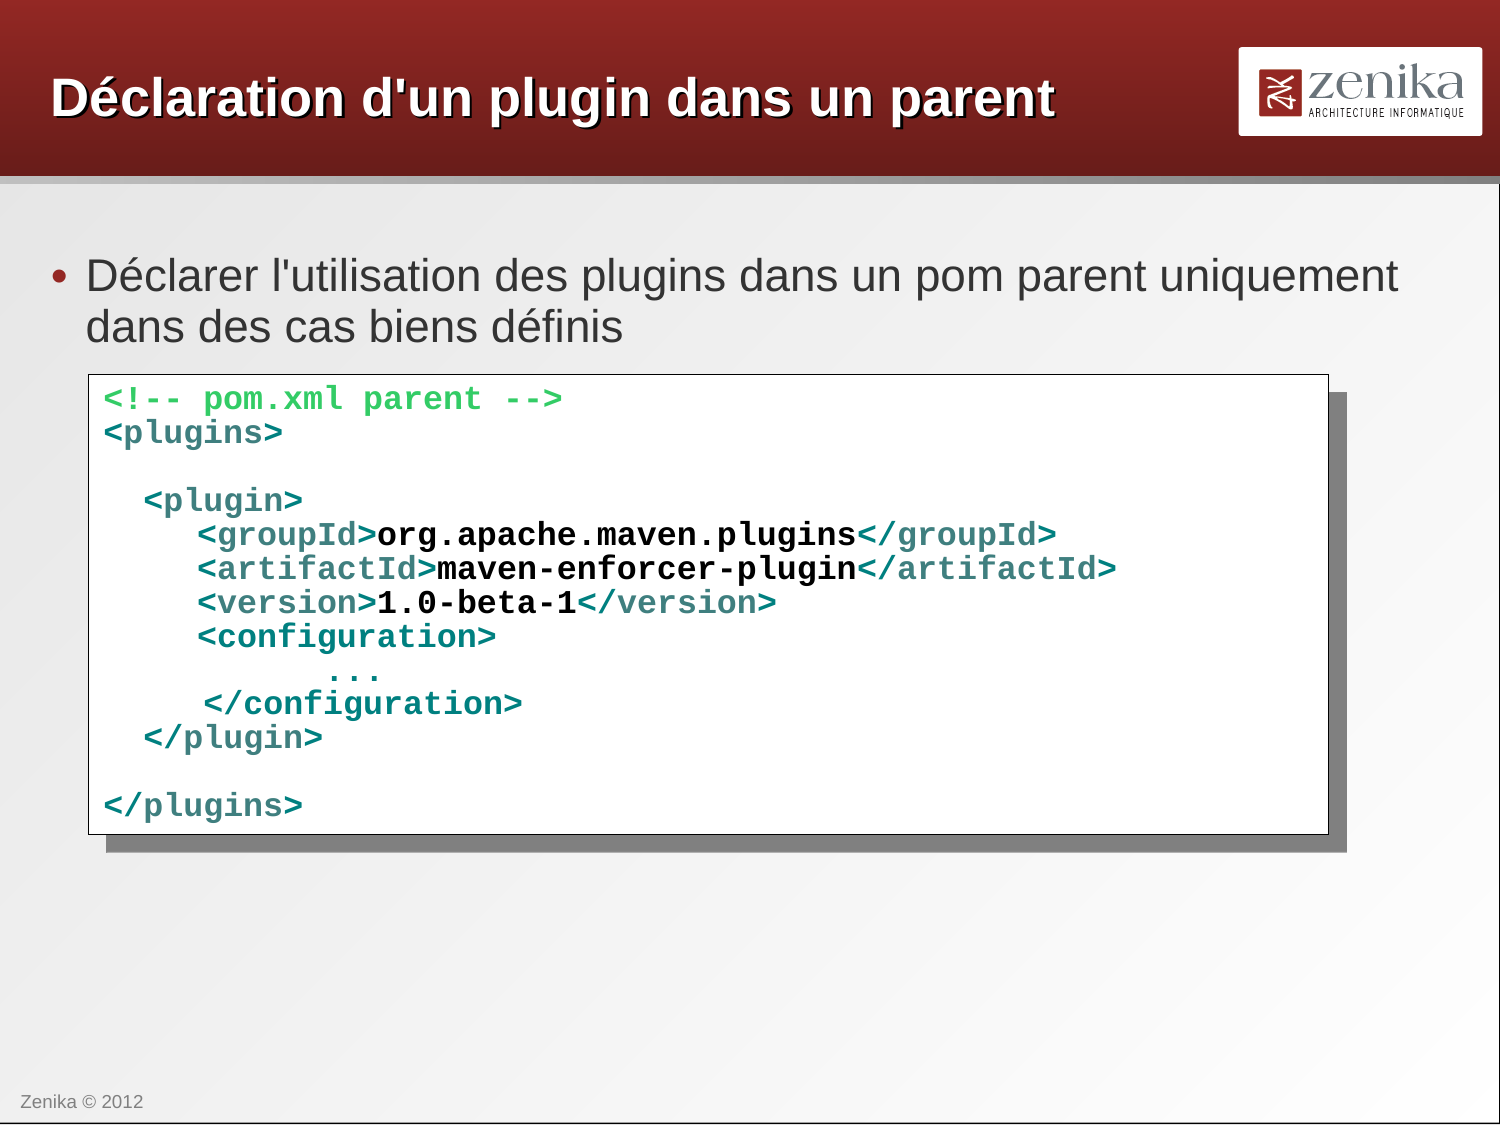

# Déclaration d'un plugin dans un parent
Déclarer l'utilisation des plugins dans un pom parent uniquement dans des cas biens définis
<!-- pom.xml parent -->
<plugins>
 <plugin>
	 <groupId>org.apache.maven.plugins</groupId>
	 <artifactId>maven-enforcer-plugin</artifactId>
	 <version>1.0-beta-1</version>
	 <configuration>
			...
 </configuration>
 </plugin>
</plugins>